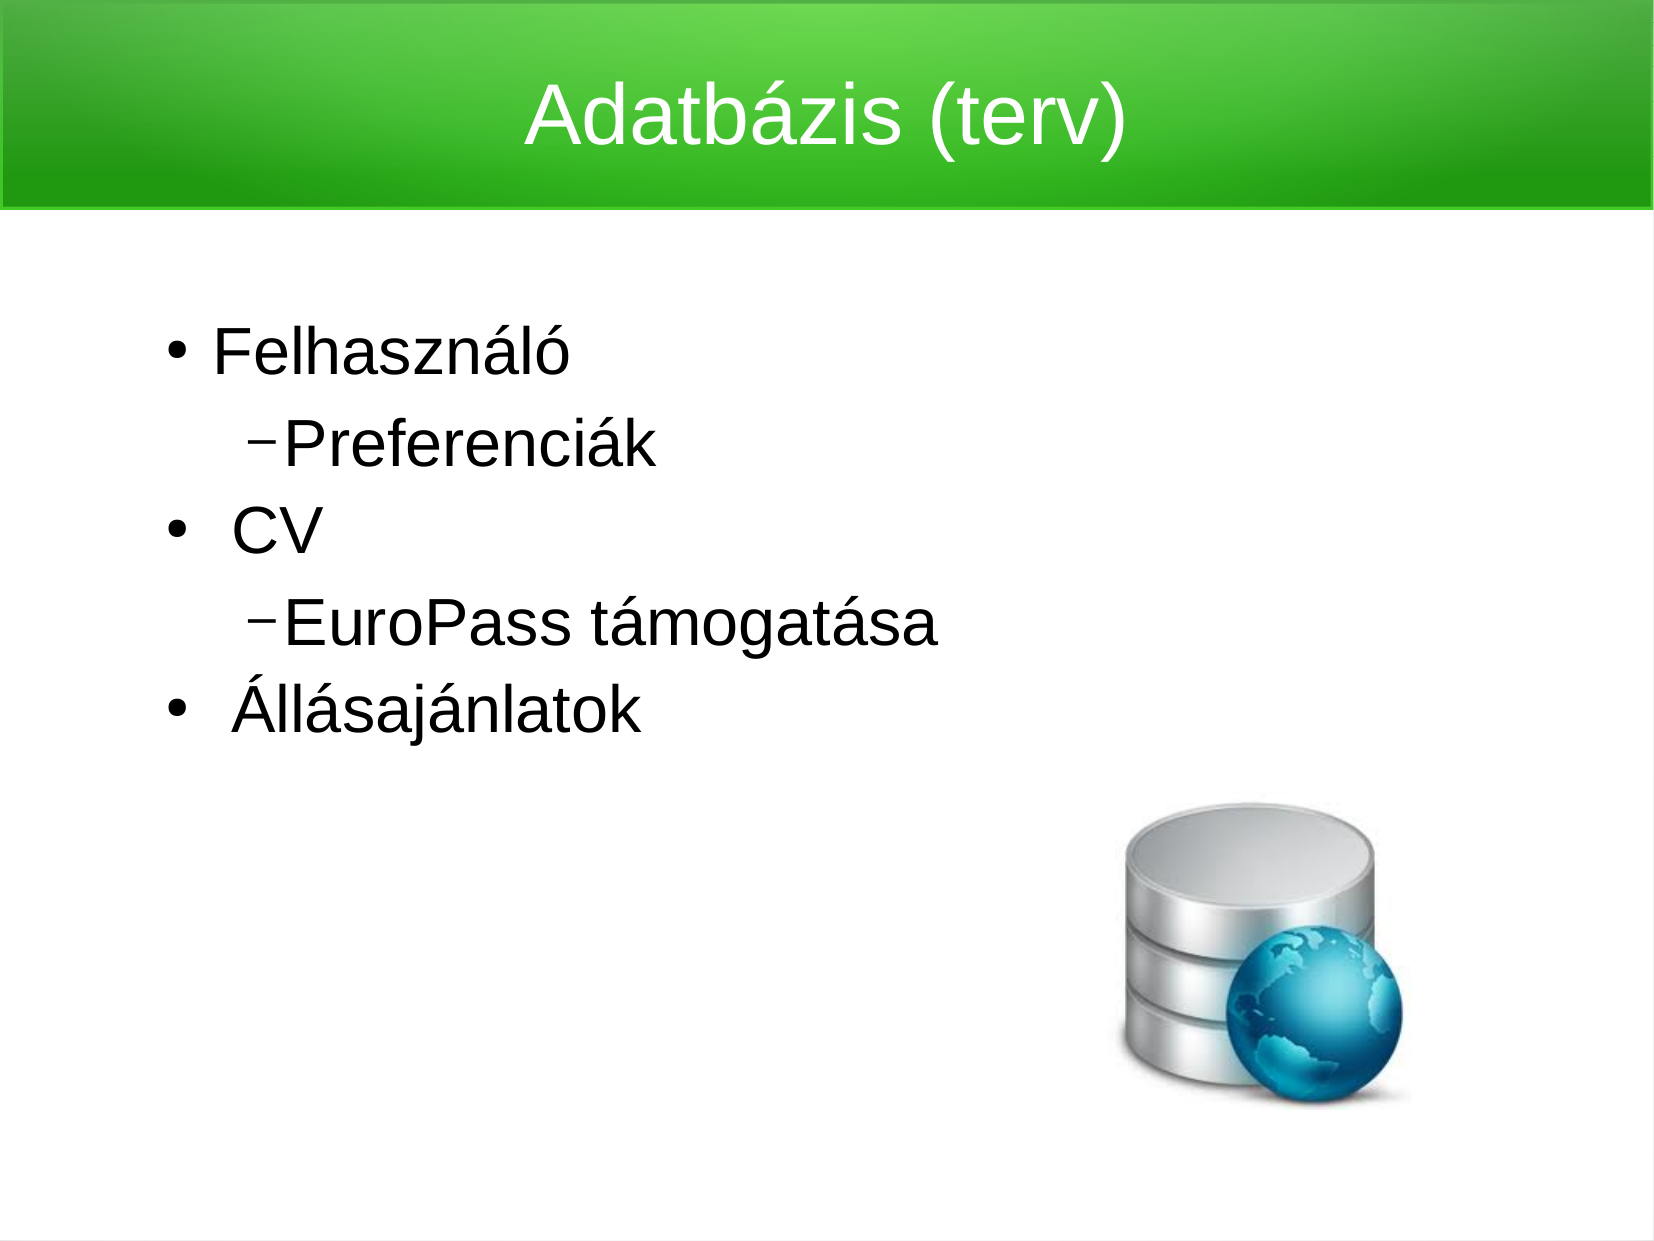

# Adatbázis (terv)
Felhasználó
Preferenciák
 CV
EuroPass támogatása
 Állásajánlatok